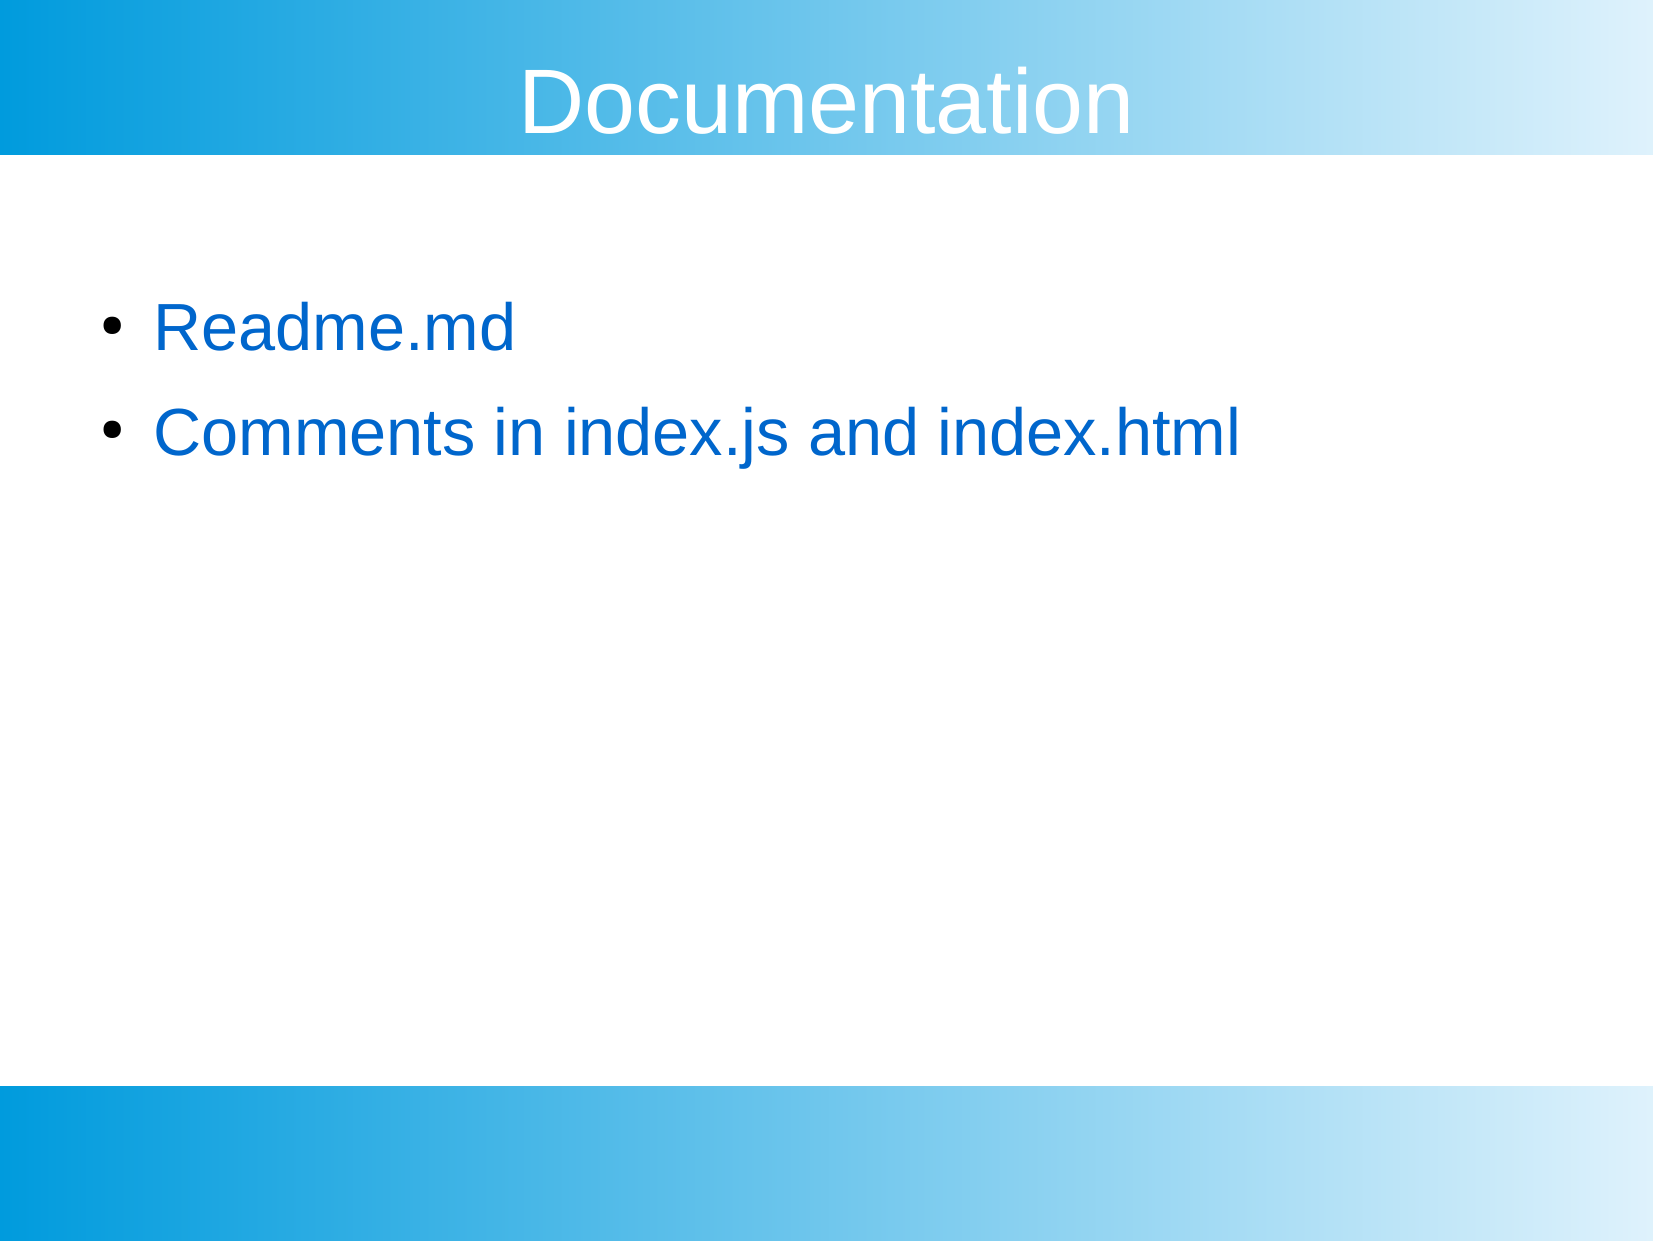

# Documentation
Readme.md
Comments in index.js and index.html